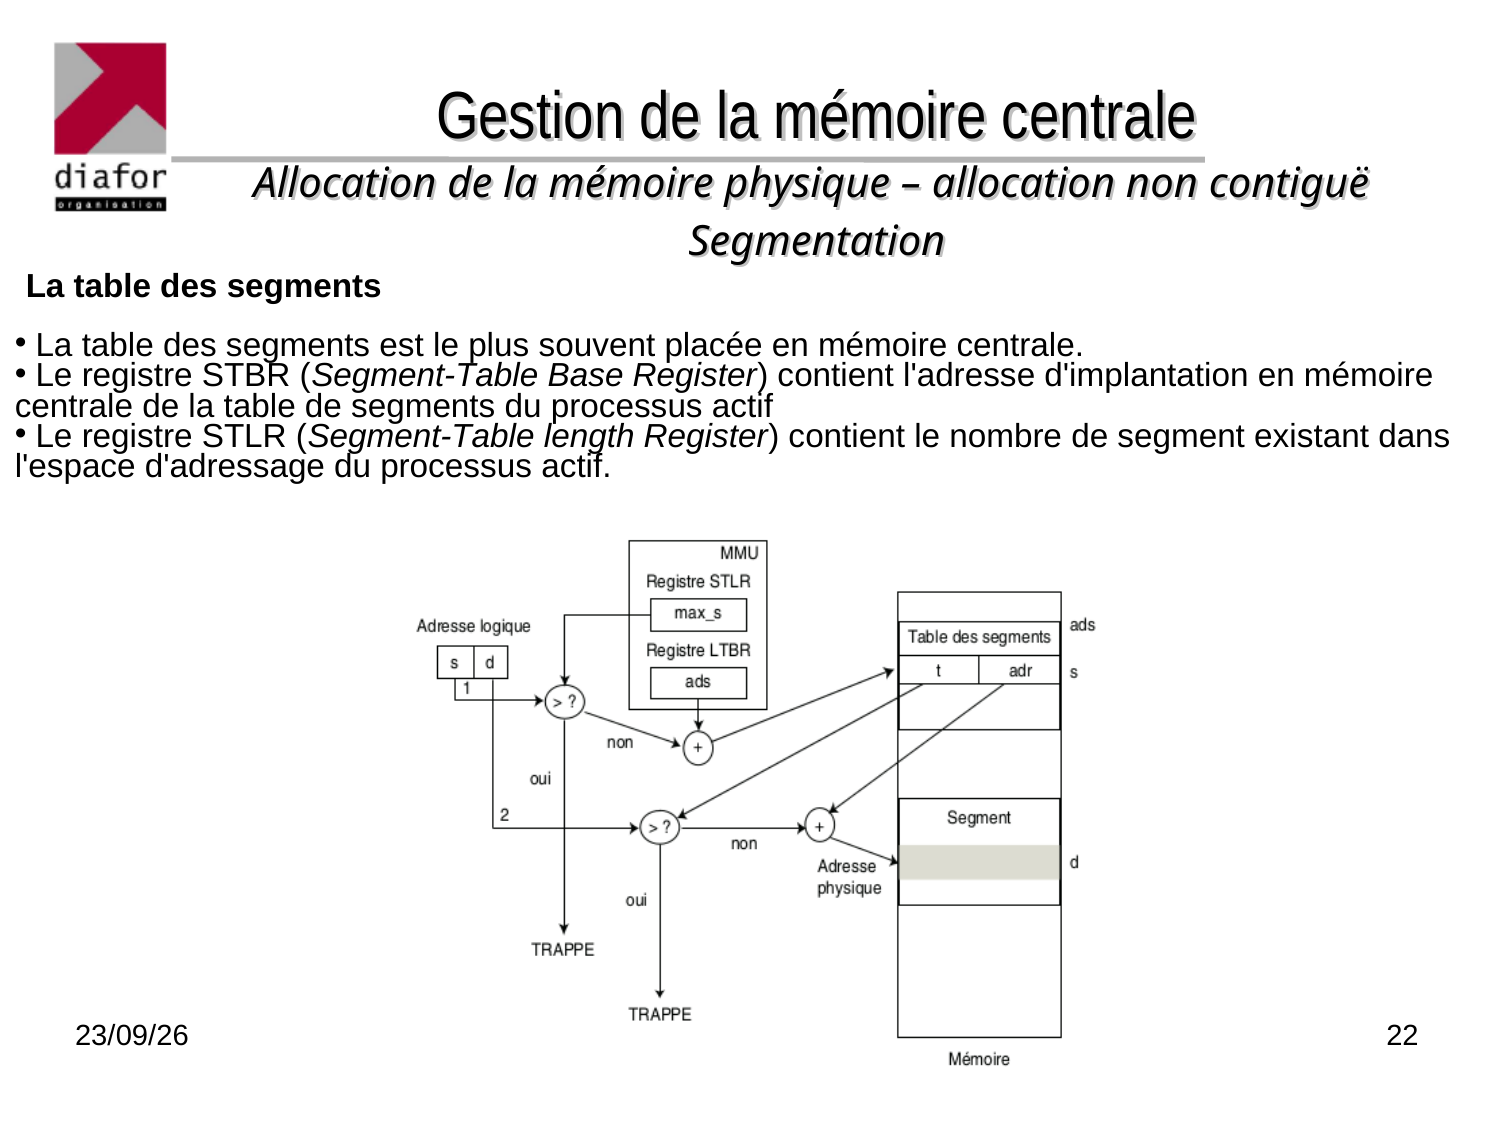

# Gestion de la mémoire centrale Allocation de la mémoire physique – allocation non contiguë Segmentation
 La table des segments
 La table des segments est le plus souvent placée en mémoire centrale.
 Le registre STBR (Segment-Table Base Register) contient l'adresse d'implantation en mémoire
centrale de la table de segments du processus actif
 Le registre STLR (Segment-Table length Register) contient le nombre de segment existant dans
l'espace d'adressage du processus actif.
22